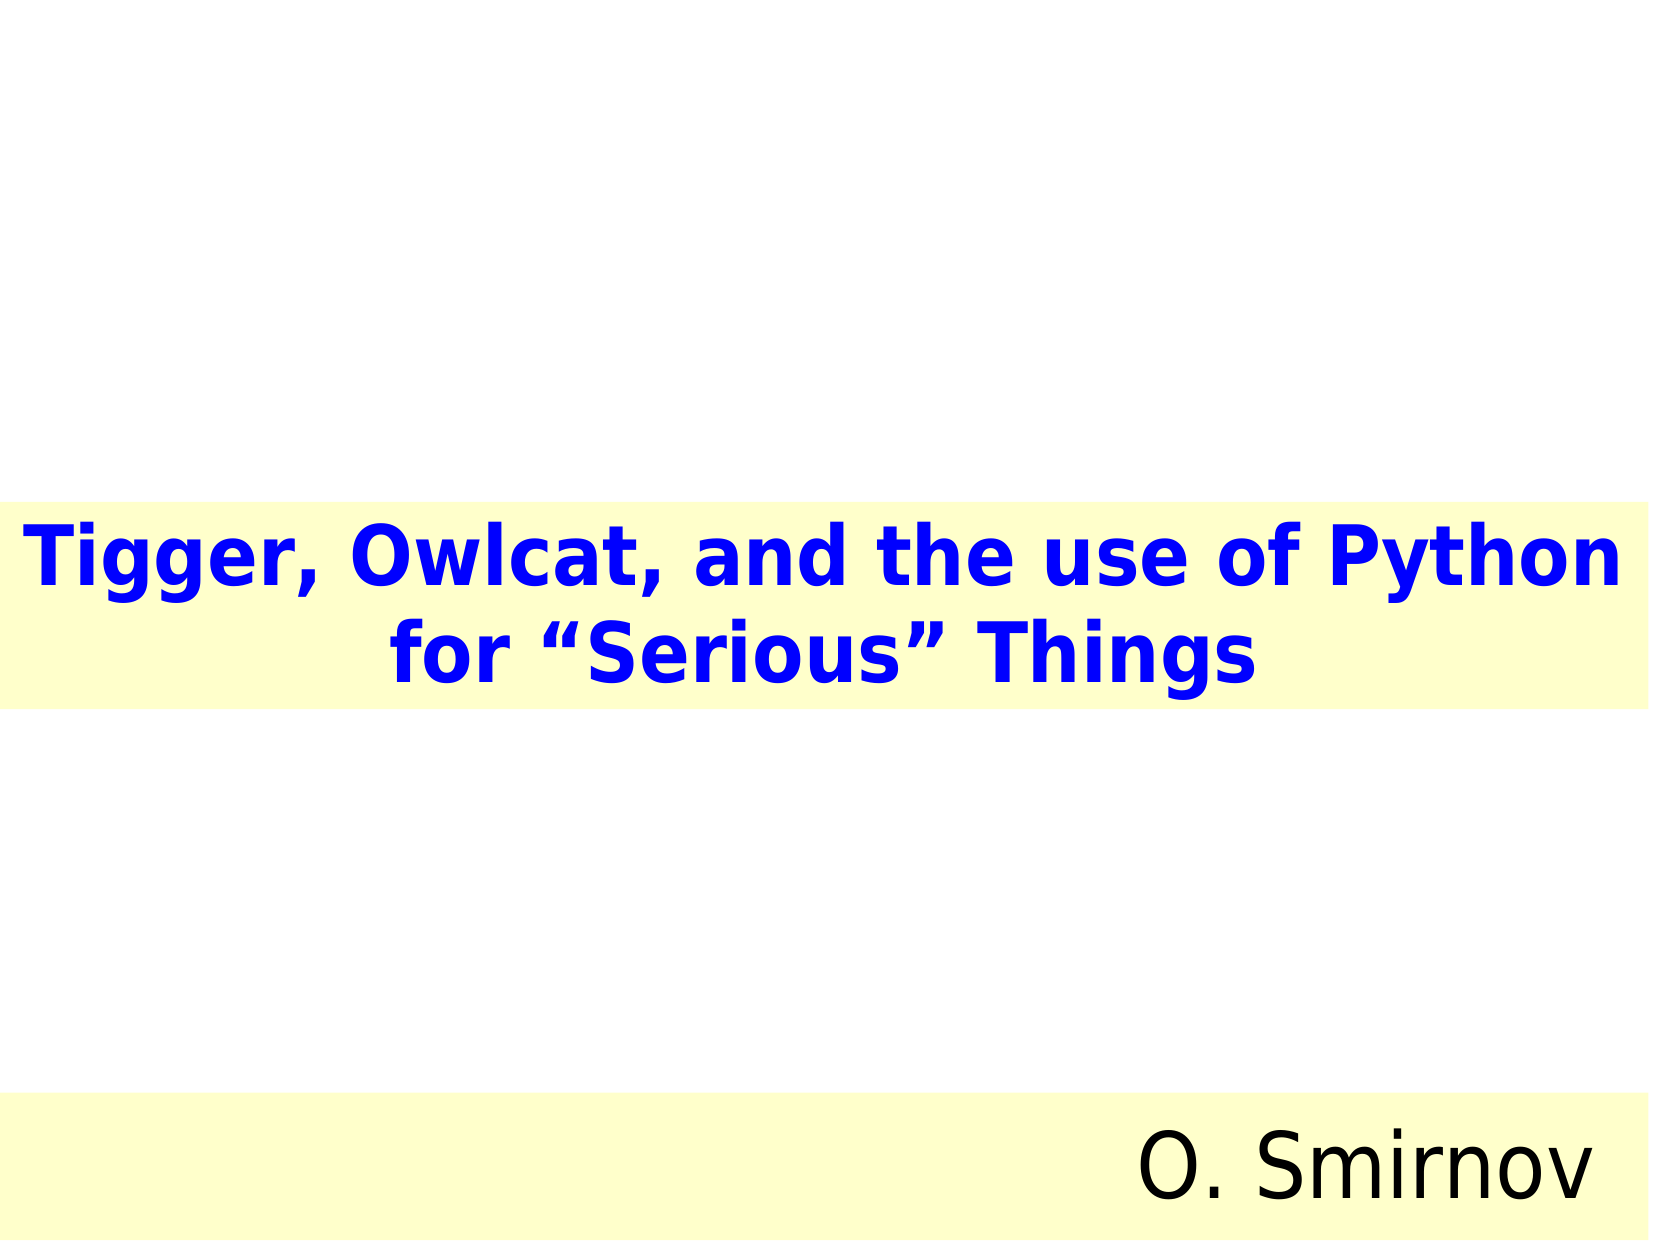

# Tigger, Owlcat, and the use of Python for “Serious” Things
O. Smirnov